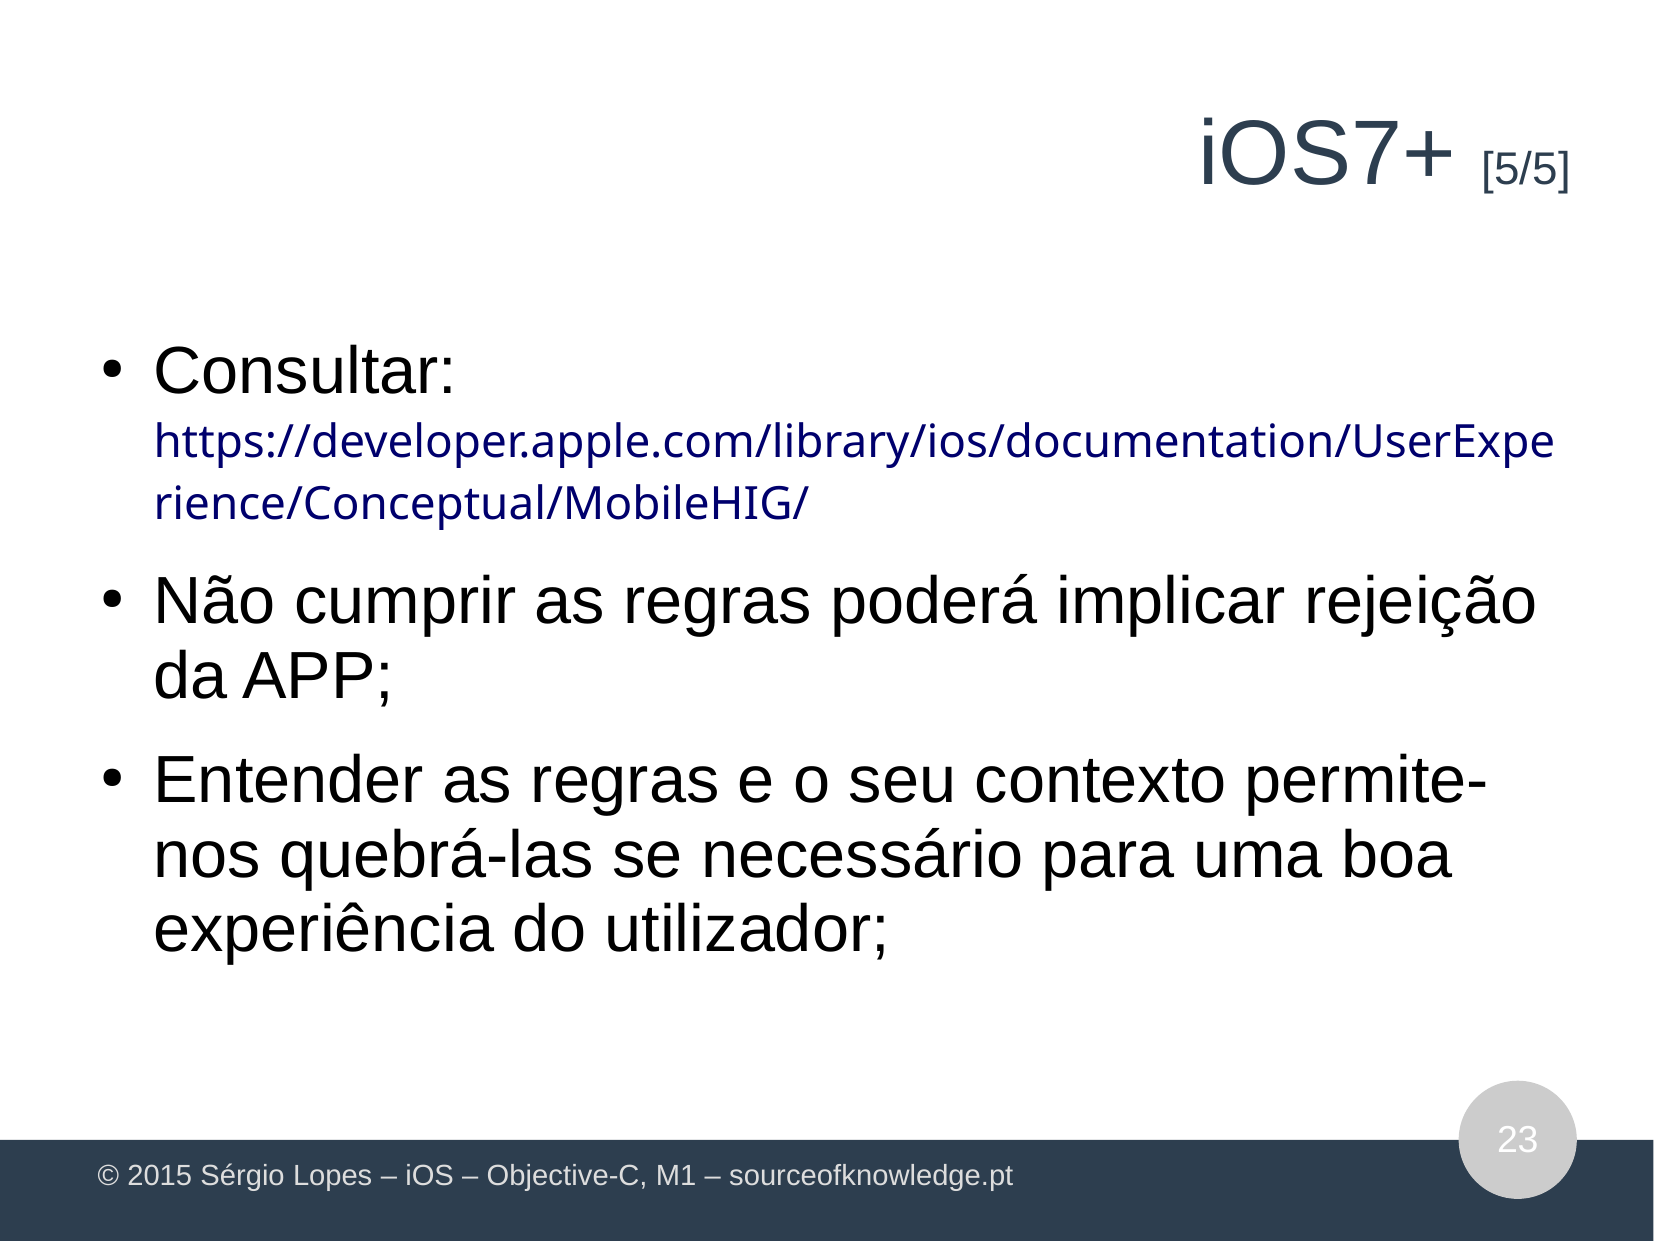

# iOS7+ [5/5]
Consultar: https://developer.apple.com/library/ios/documentation/UserExperience/Conceptual/MobileHIG/
Não cumprir as regras poderá implicar rejeição da APP;
Entender as regras e o seu contexto permite-nos quebrá-las se necessário para uma boa experiência do utilizador;
23
© 2015 Sérgio Lopes – iOS – Objective-C, M1 – sourceofknowledge.pt